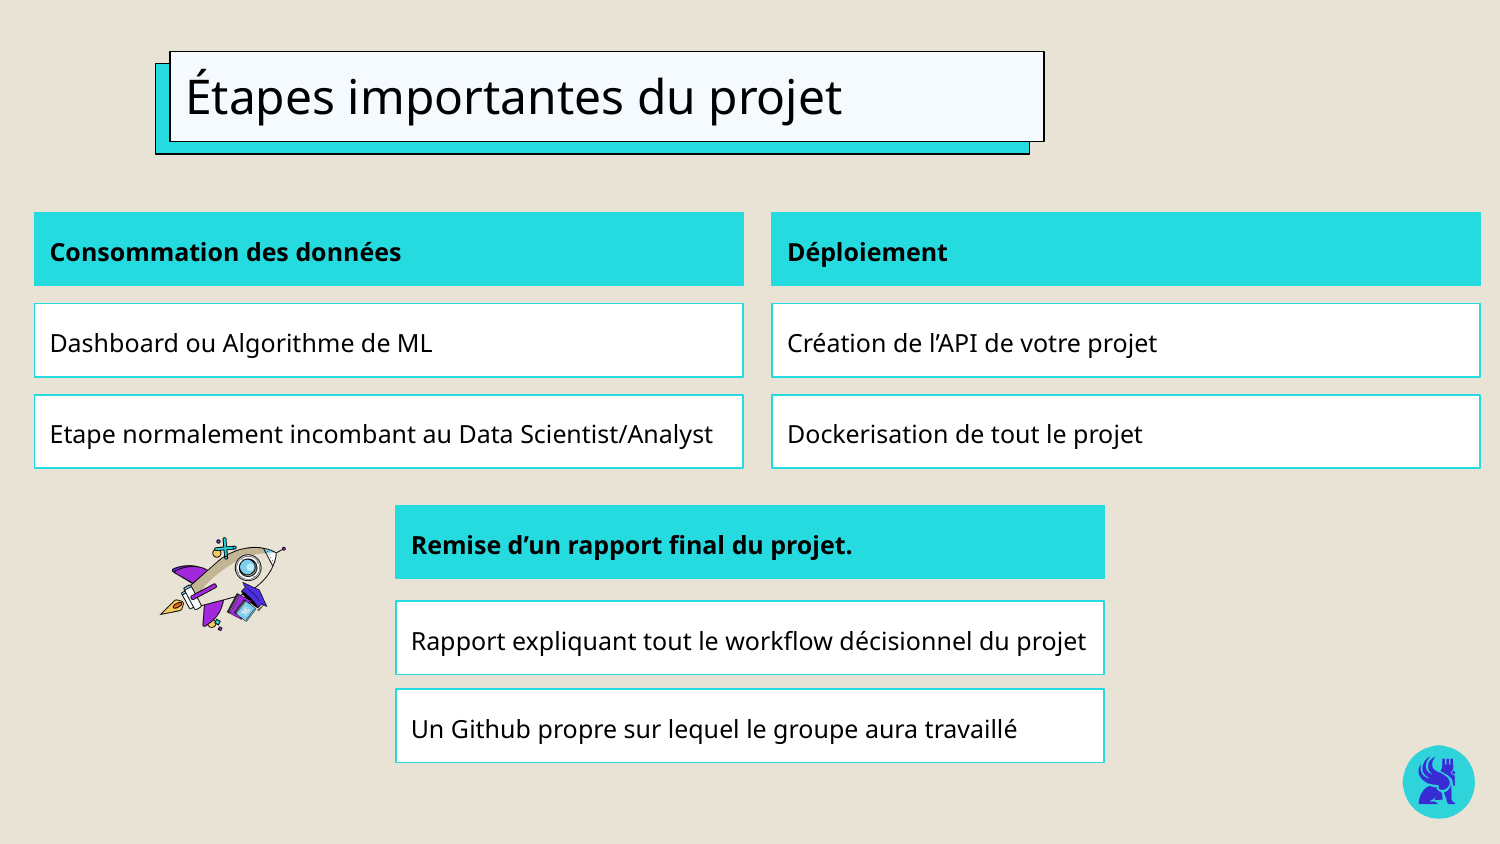

Étapes importantes du projet
Consommation des données
Déploiement
# Dashboard ou Algorithme de ML
Création de l’API de votre projet
Etape normalement incombant au Data Scientist/Analyst
Dockerisation de tout le projet
Remise d’un rapport final du projet.
Rapport expliquant tout le workflow décisionnel du projet
Un Github propre sur lequel le groupe aura travaillé